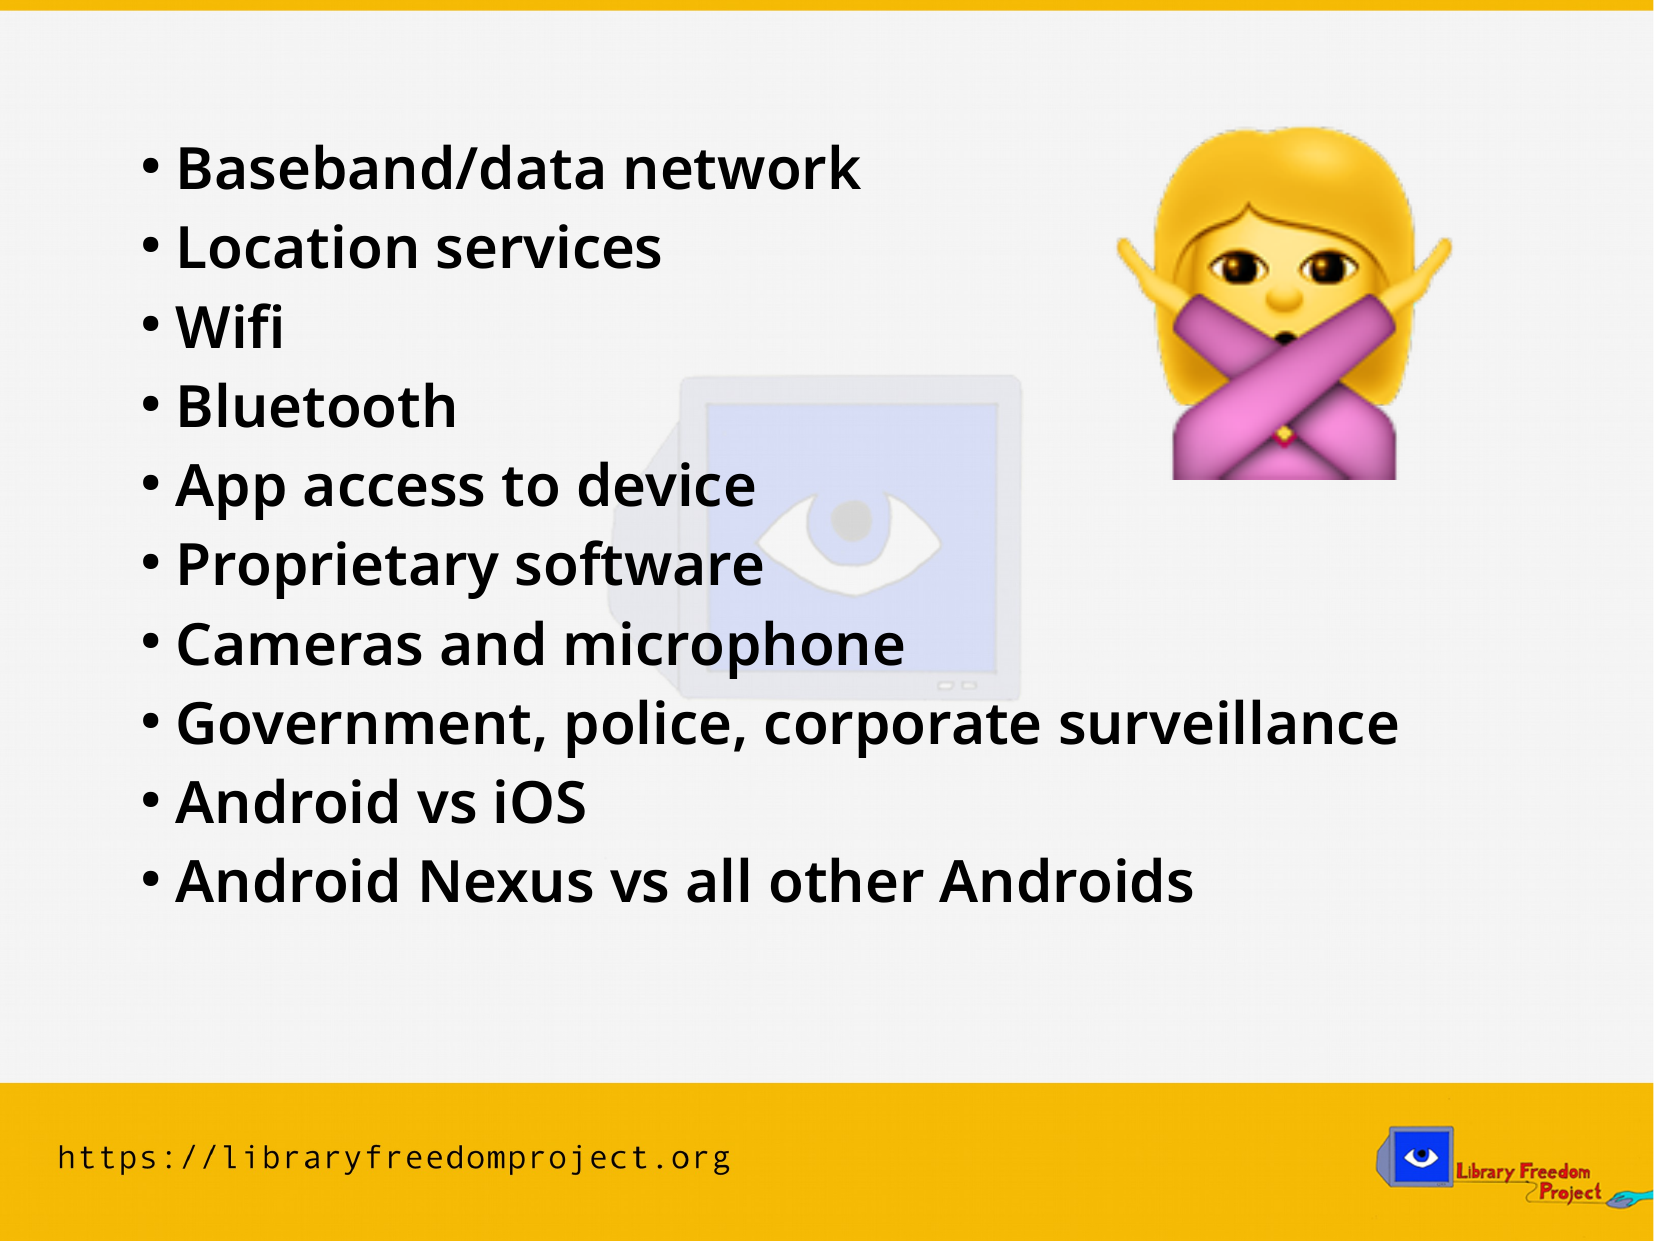

#
Baseband/data network
Location services
Wifi
Bluetooth
App access to device
Proprietary software
Cameras and microphone
Government, police, corporate surveillance
Android vs iOS
Android Nexus vs all other Androids